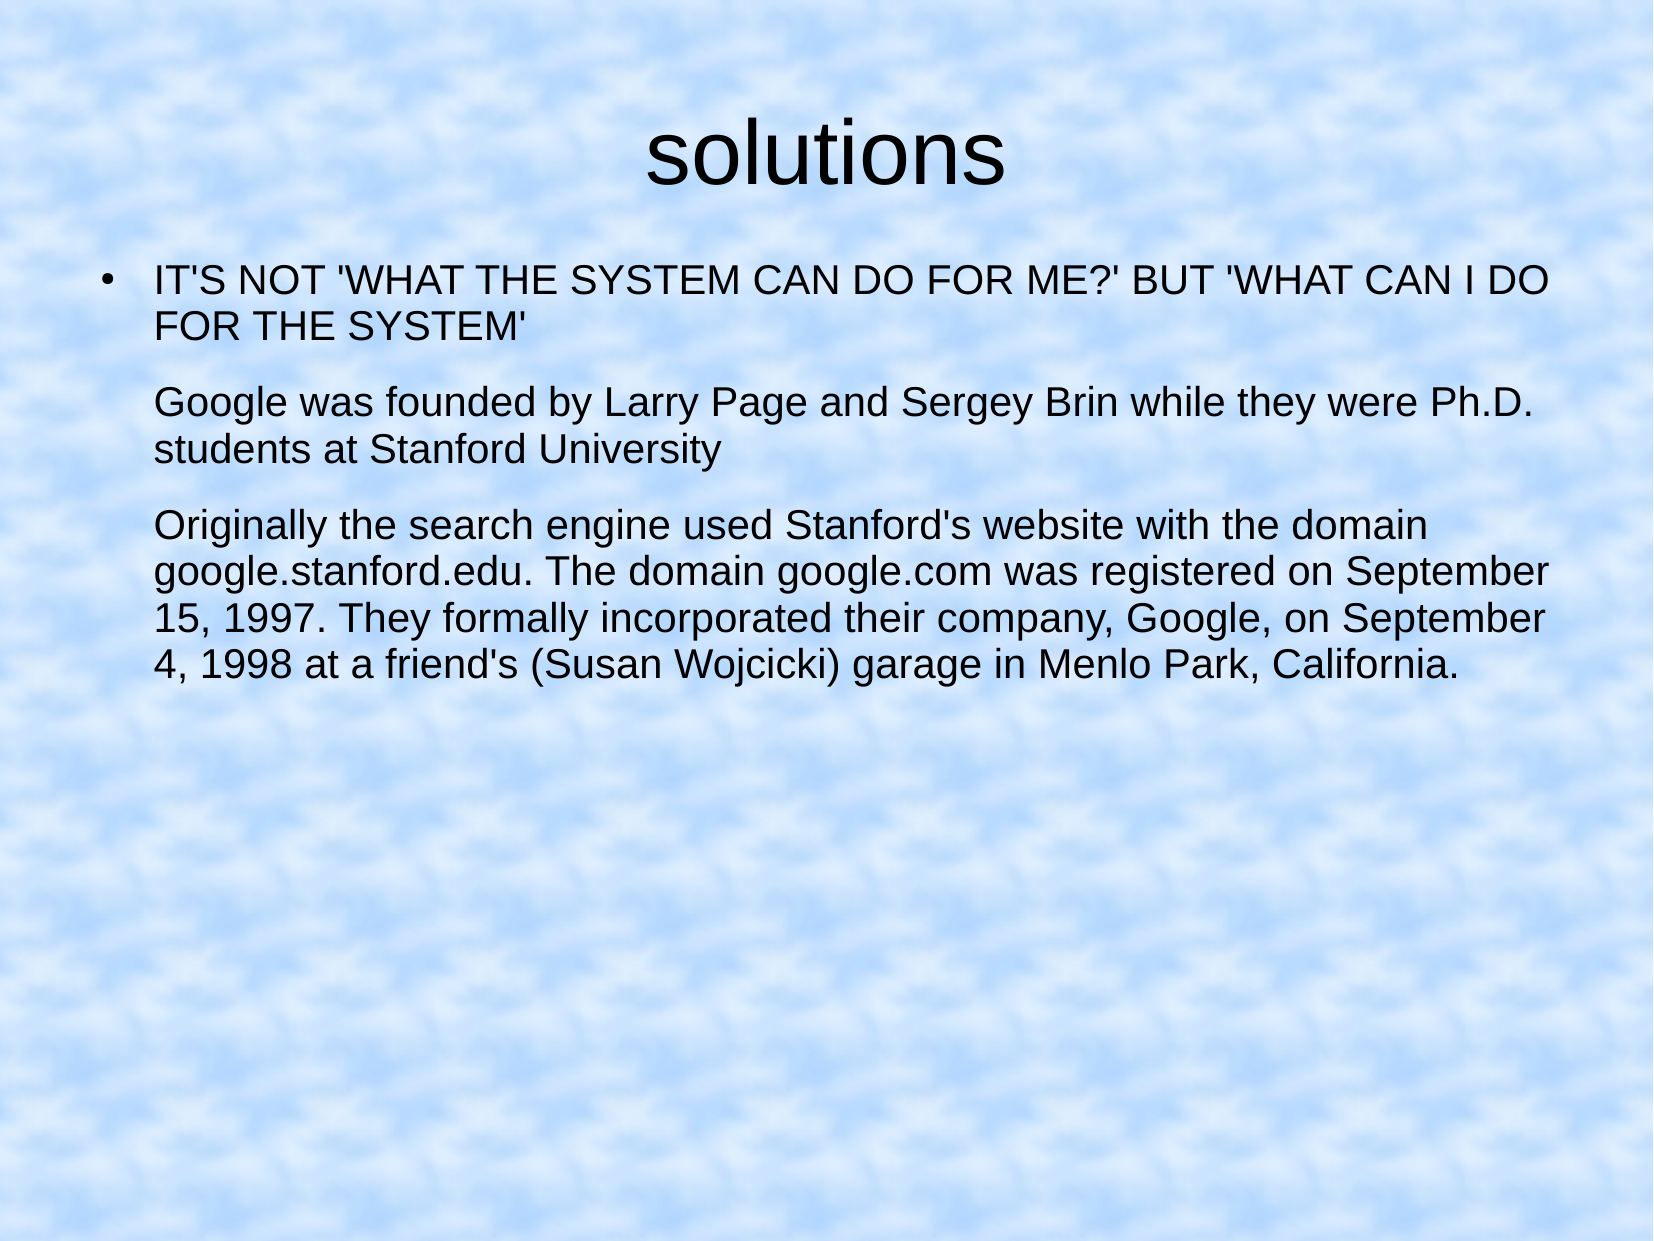

# solutions
IT'S NOT 'WHAT THE SYSTEM CAN DO FOR ME?' BUT 'WHAT CAN I DO FOR THE SYSTEM'
Google was founded by Larry Page and Sergey Brin while they were Ph.D. students at Stanford University
Originally the search engine used Stanford's website with the domain google.stanford.edu. The domain google.com was registered on September 15, 1997. They formally incorporated their company, Google, on September 4, 1998 at a friend's (Susan Wojcicki) garage in Menlo Park, California.